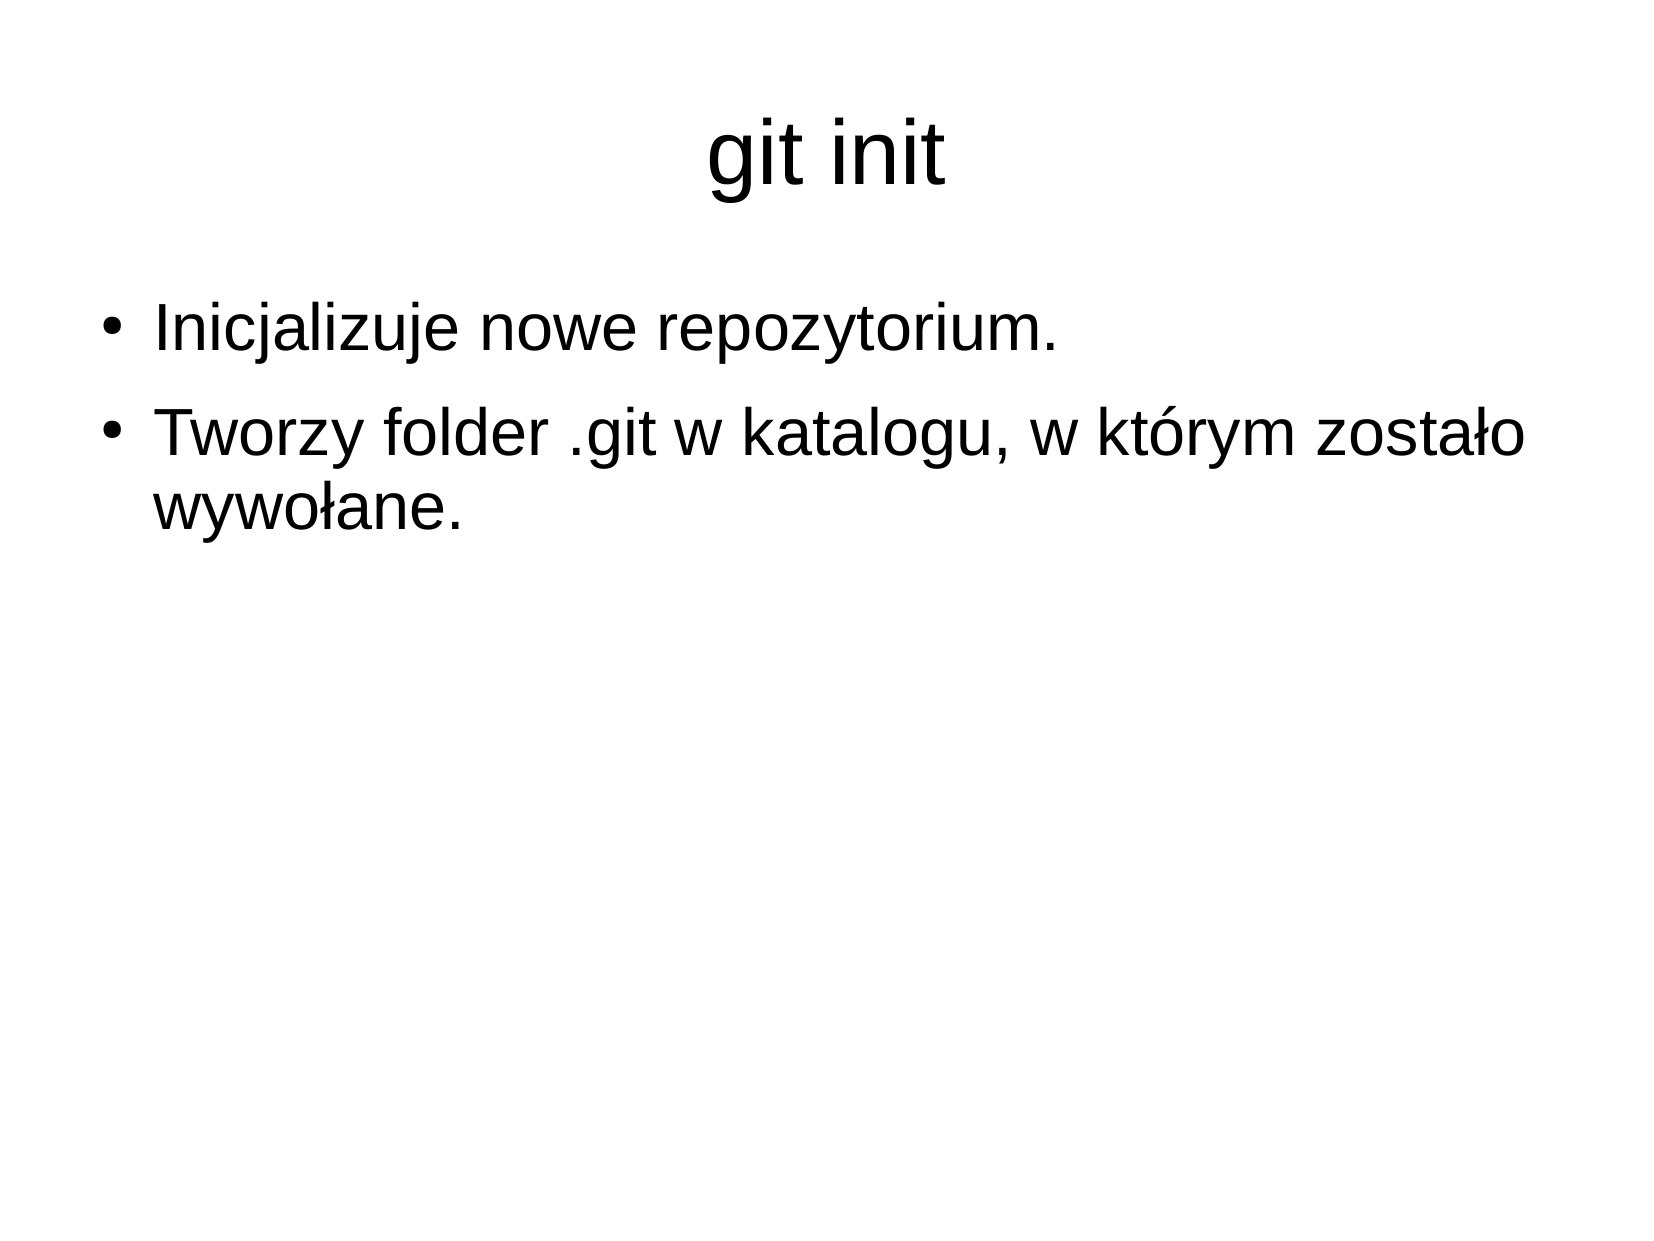

# git init
Inicjalizuje nowe repozytorium.
Tworzy folder .git w katalogu, w którym zostało wywołane.